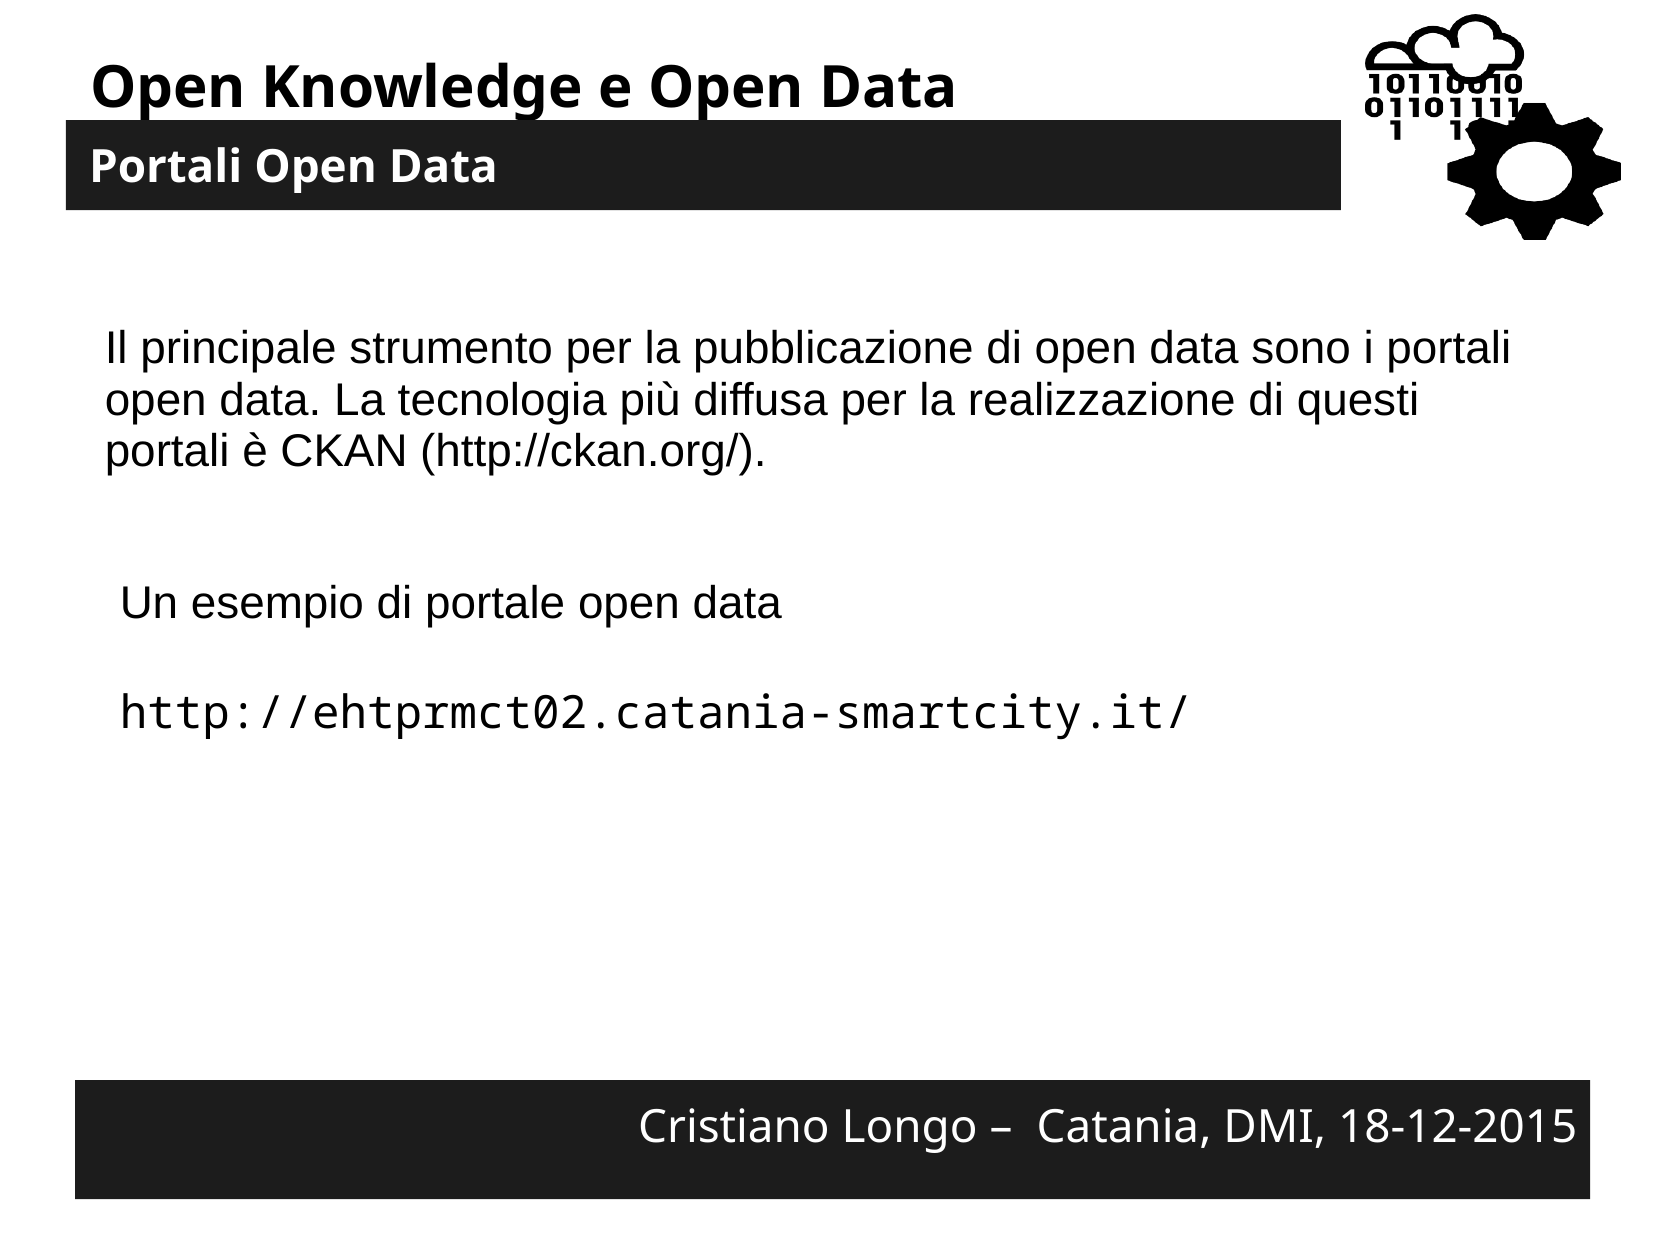

# Open Knowledge e Open Data
 Portali Open Data
Il principale strumento per la pubblicazione di open data sono i portali
open data. La tecnologia più diffusa per la realizzazione di questi
portali è CKAN (http://ckan.org/).
Un esempio di portale open data
http://ehtprmct02.catania-smartcity.it/
 Cristiano Longo – Catania, DMI, 18-12-2015